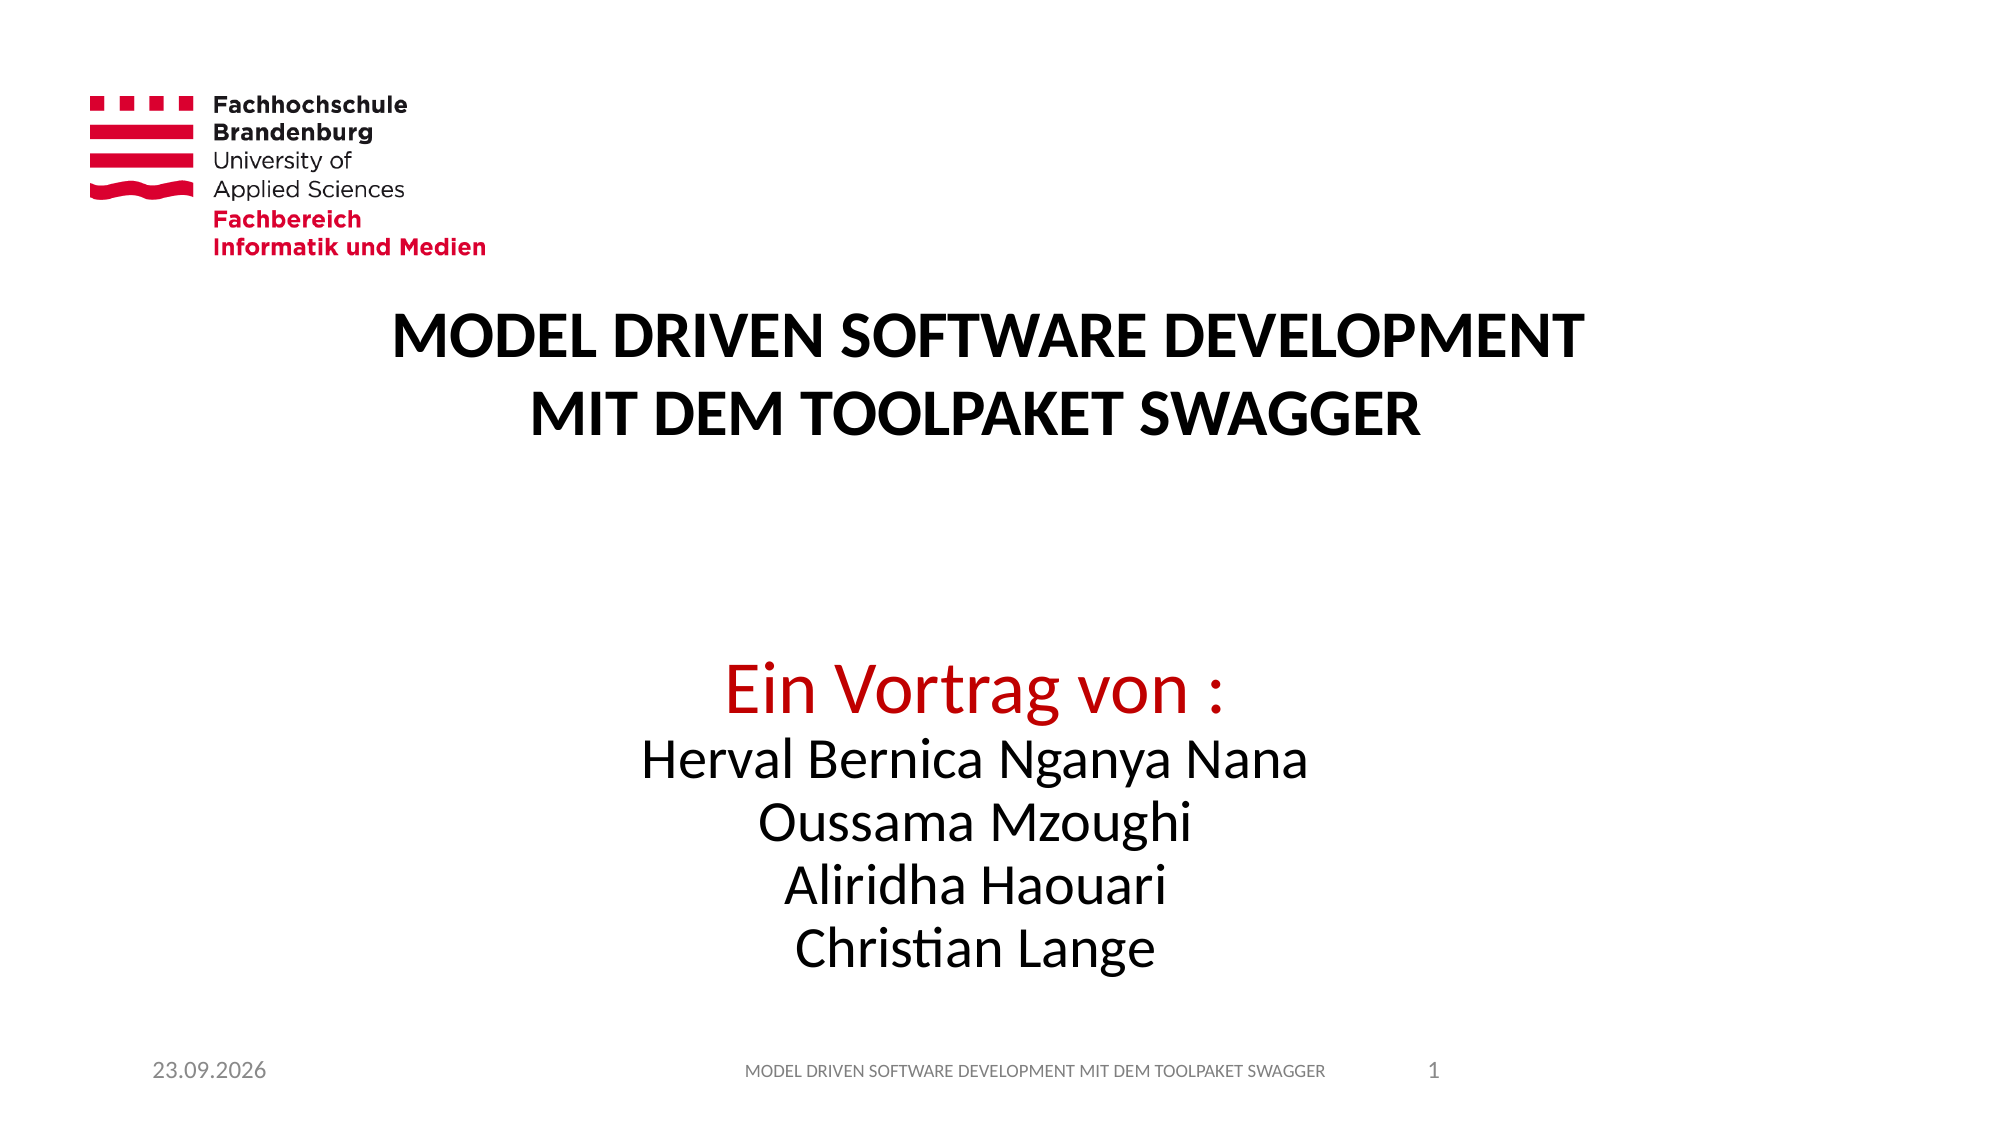

MODEL DRIVEN SOFTWARE DEVELOPMENT MIT DEM TOOLPAKET SWAGGER
# Ein Vortrag von :
Herval Bernica Nganya Nana
Oussama Mzoughi
Aliridha Haouari
Christian Lange
MODEL DRIVEN SOFTWARE DEVELOPMENT MIT DEM TOOLPAKET SWAGGER